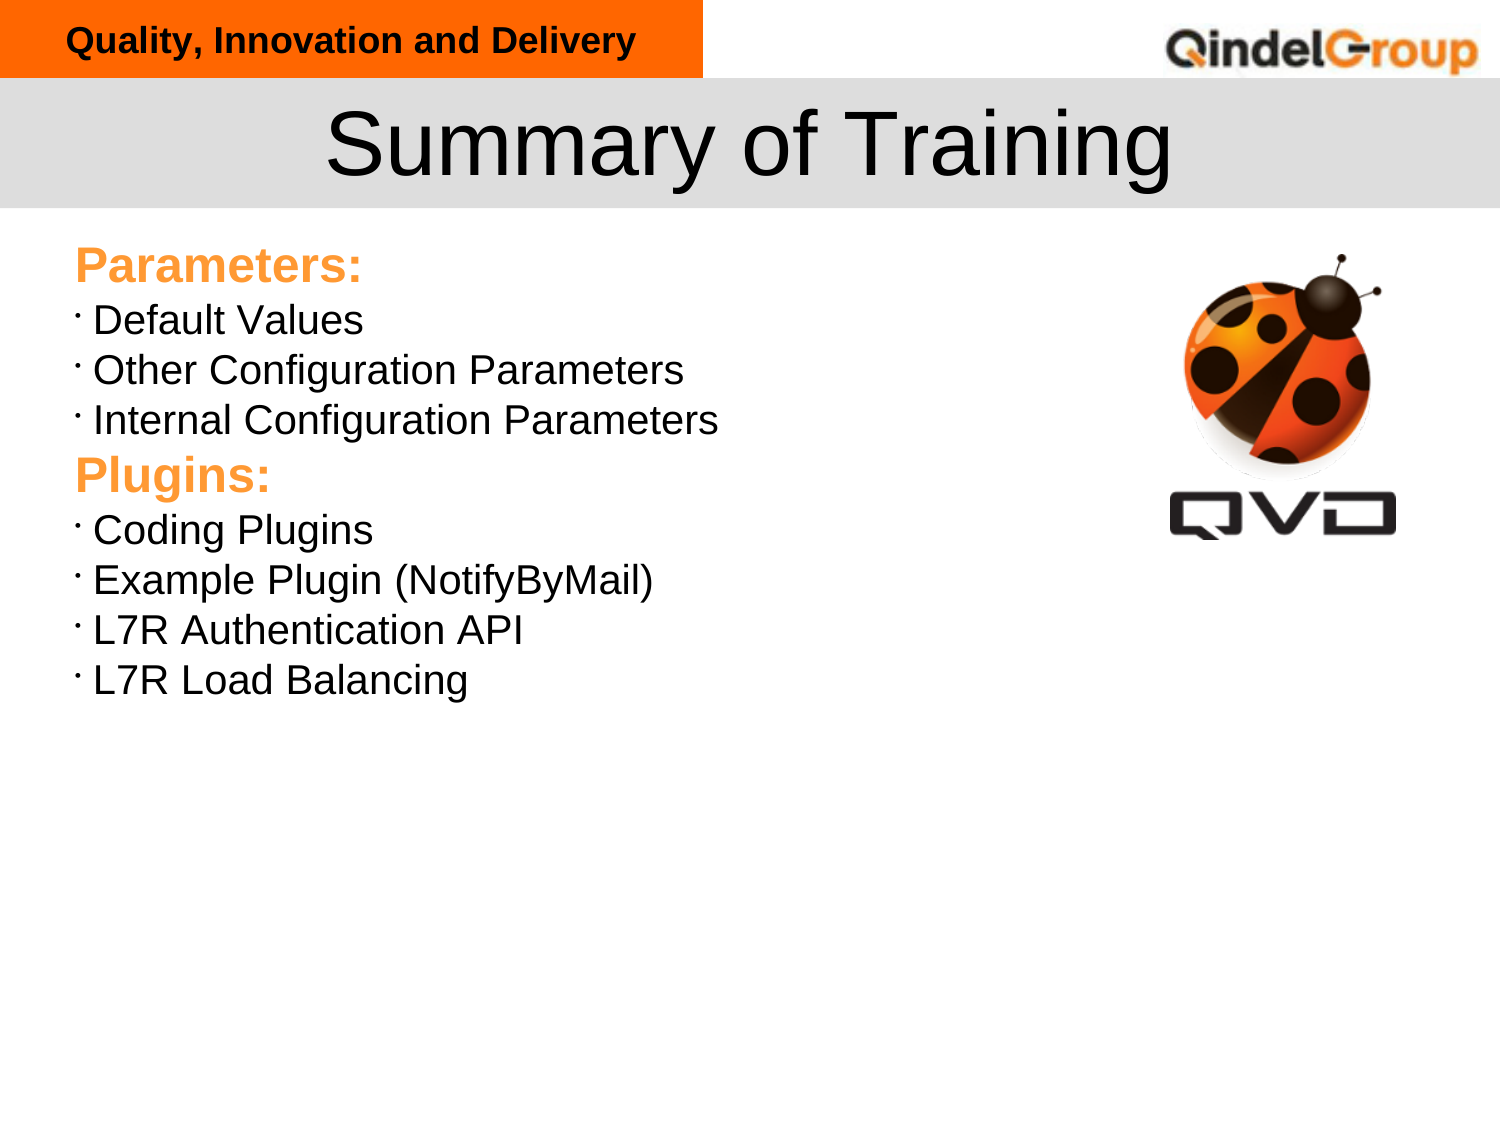

# Summary of Training
Parameters:
 Default Values
 Other Configuration Parameters
 Internal Configuration Parameters
Plugins:
 Coding Plugins
 Example Plugin (NotifyByMail)
 L7R Authentication API
 L7R Load Balancing